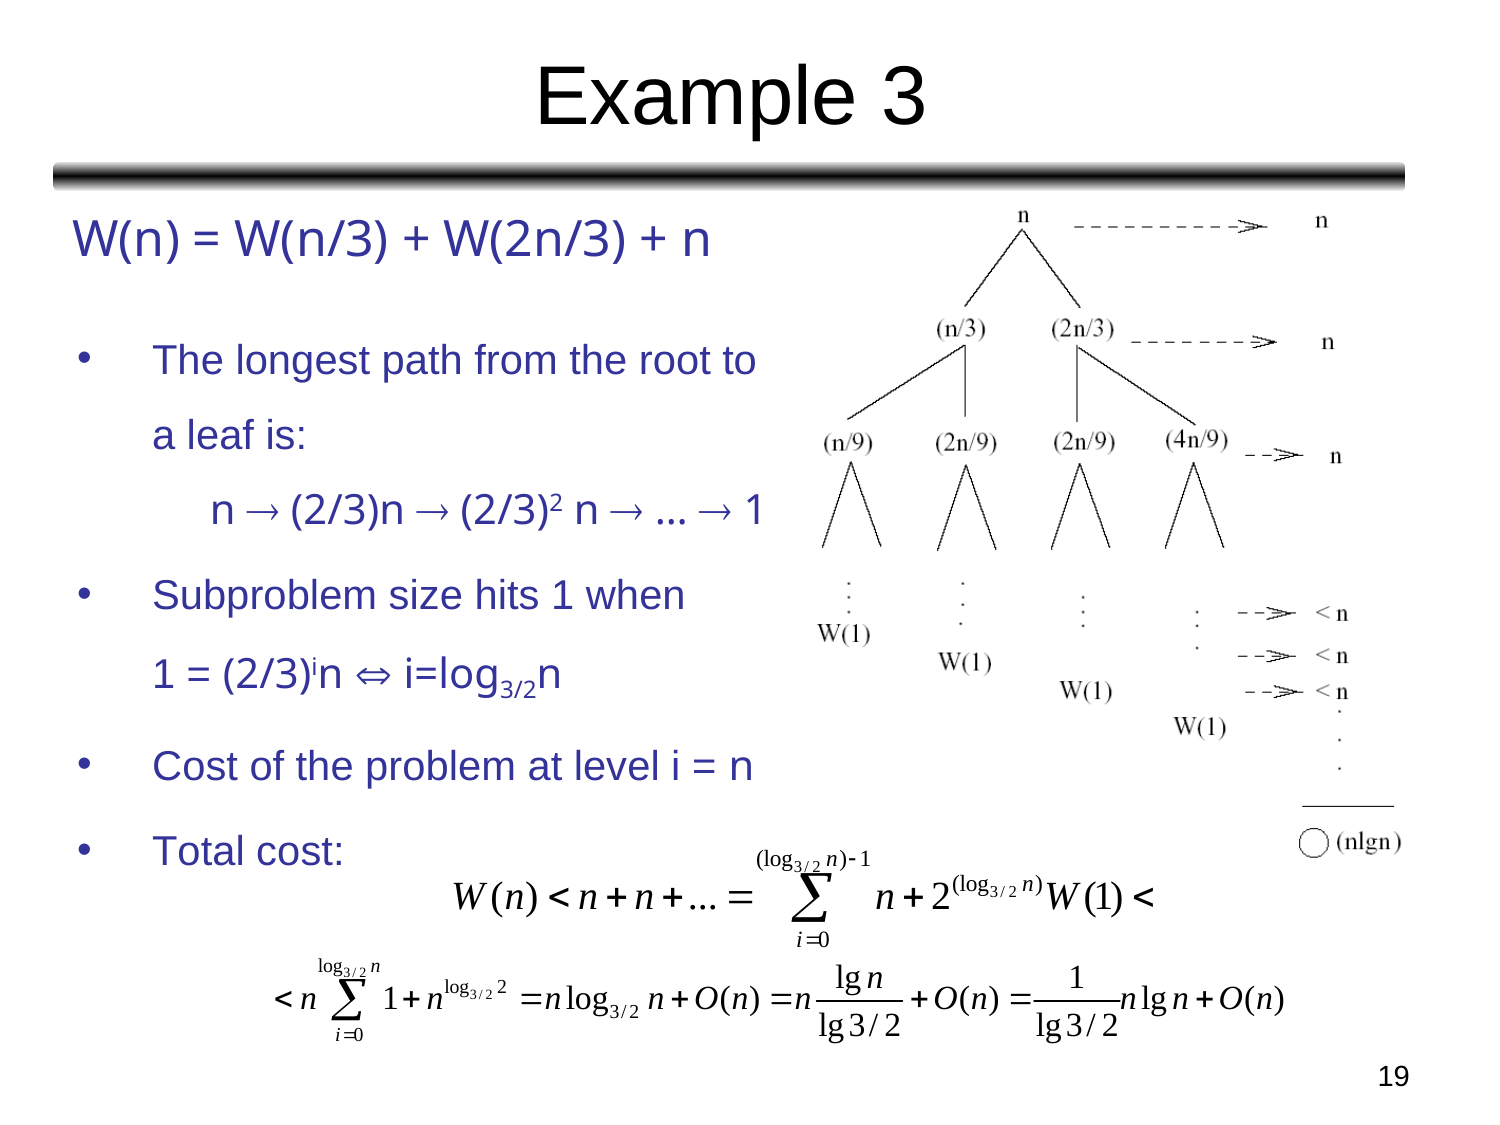

# Example 3
W(n) = W(n/3) + W(2n/3) + n
The longest path from the root to a leaf is: 		 n  (2/3)n  (2/3)2 n  …  1
Subproblem size hits 1 when 1 = (2/3)in  i=log3/2n
Cost of the problem at level i = n
Total cost:
			 W(n) = O(nlgn)
19